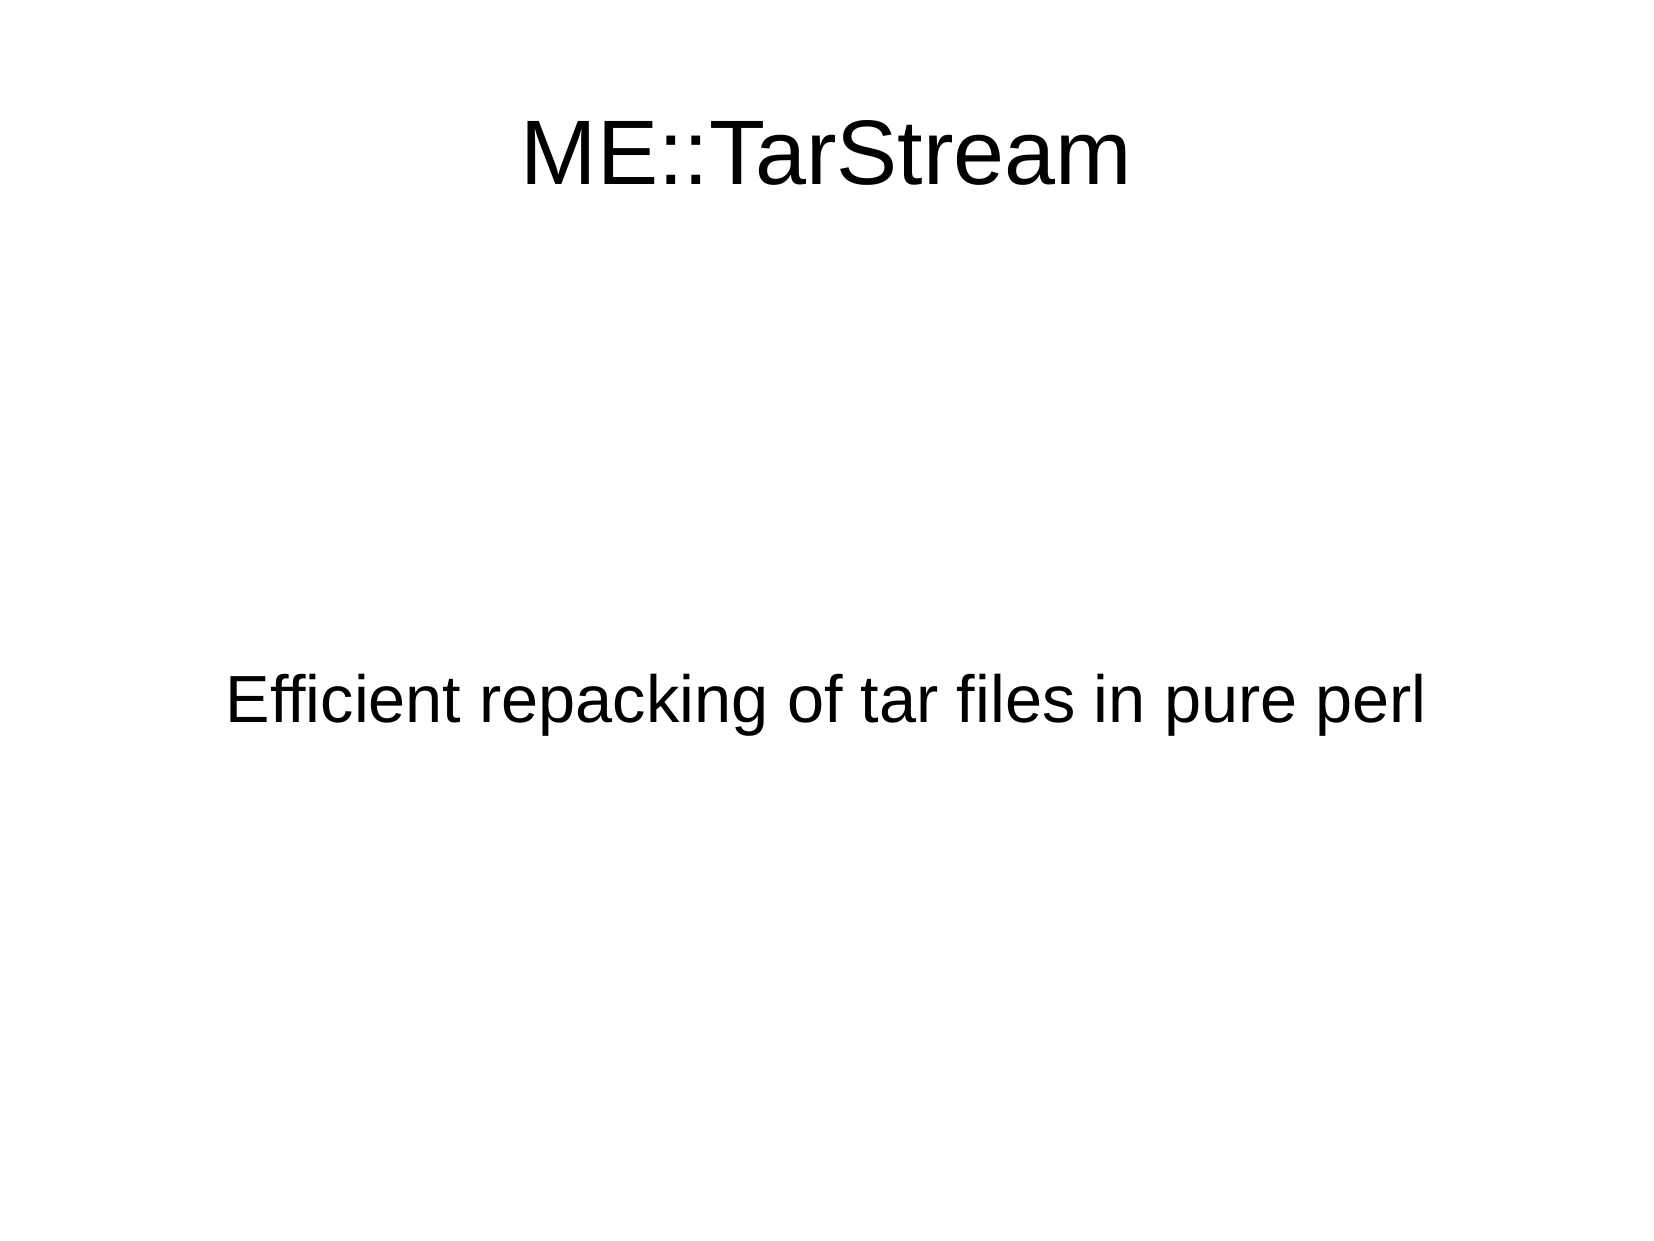

# ME::TarStream
Efficient repacking of tar files in pure perl